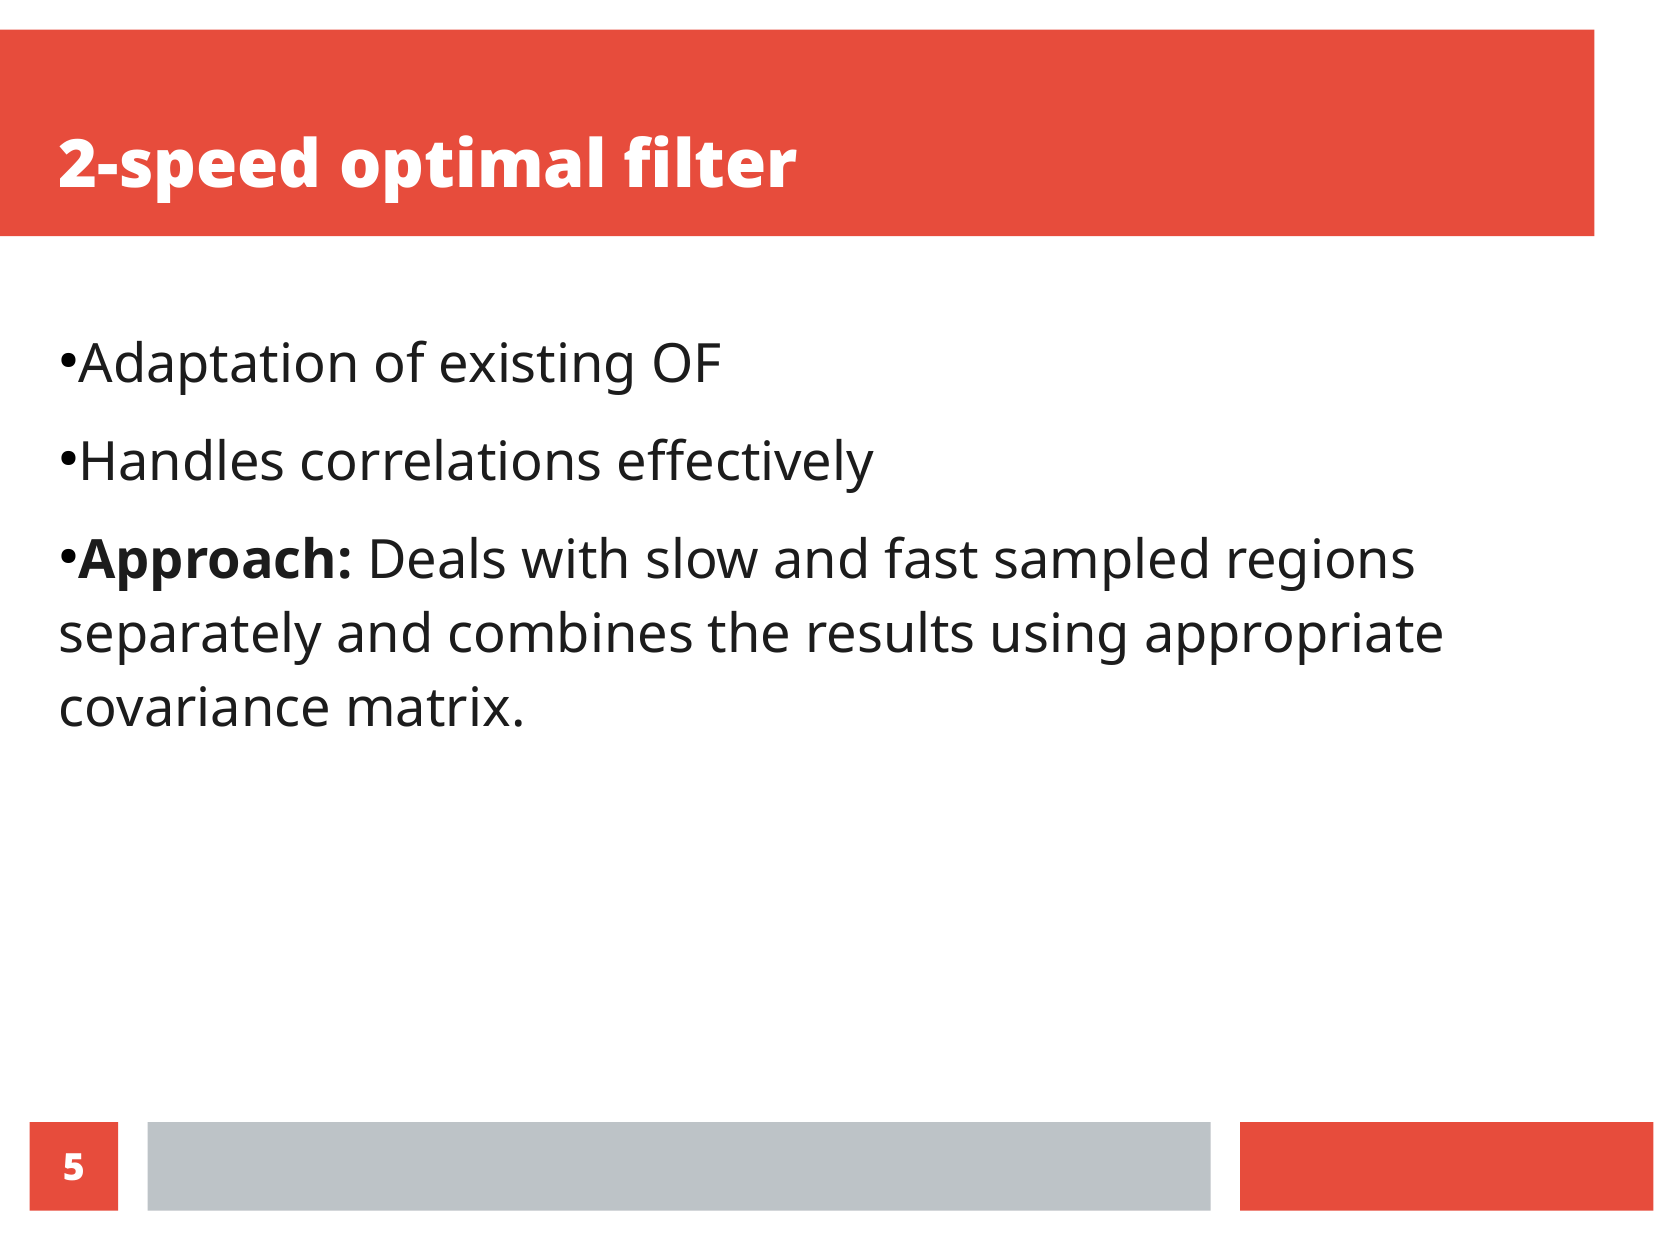

# 2-speed optimal filter
Adaptation of existing OF
Handles correlations effectively
Approach: Deals with slow and fast sampled regions separately and combines the results using appropriate covariance matrix.
5